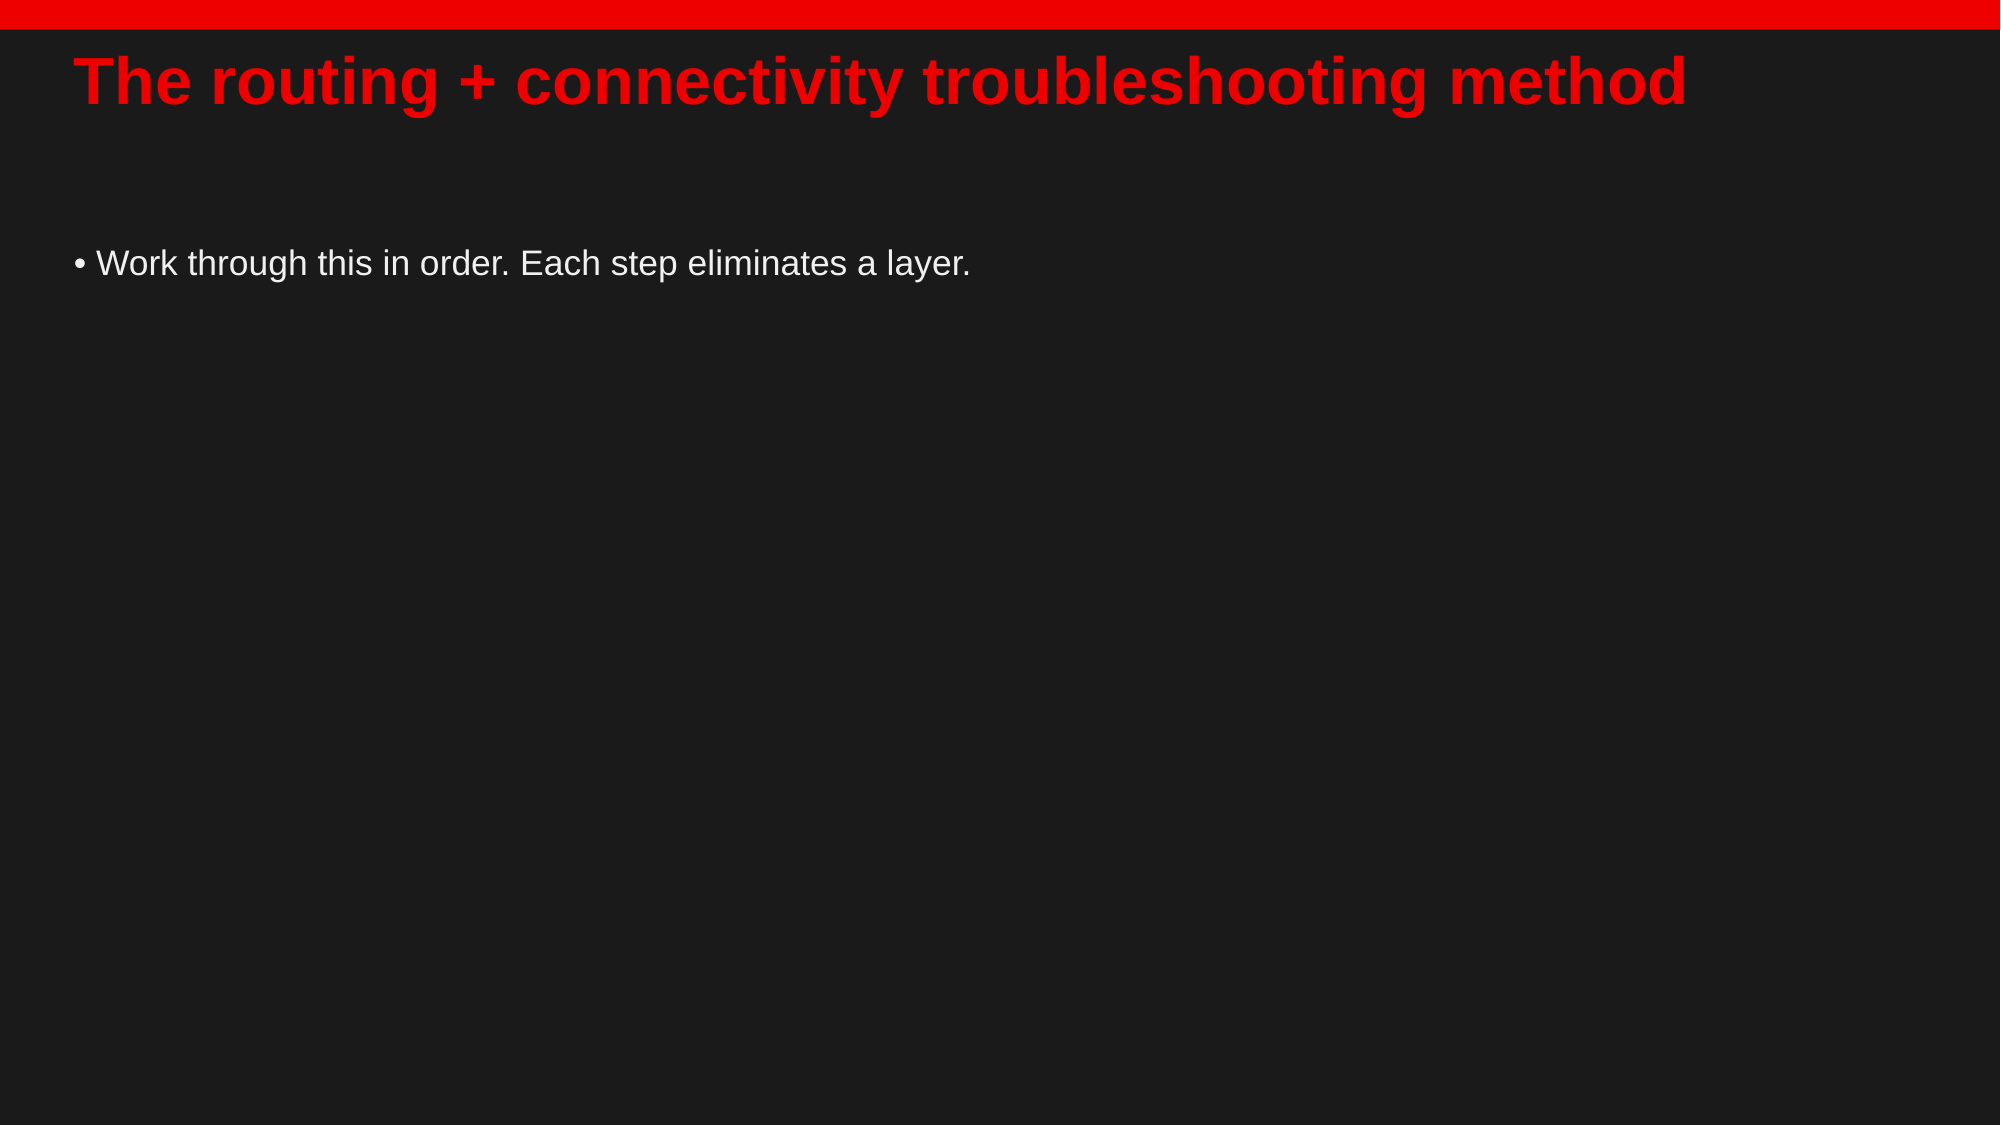

The routing + connectivity troubleshooting method
• Work through this in order. Each step eliminates a layer.